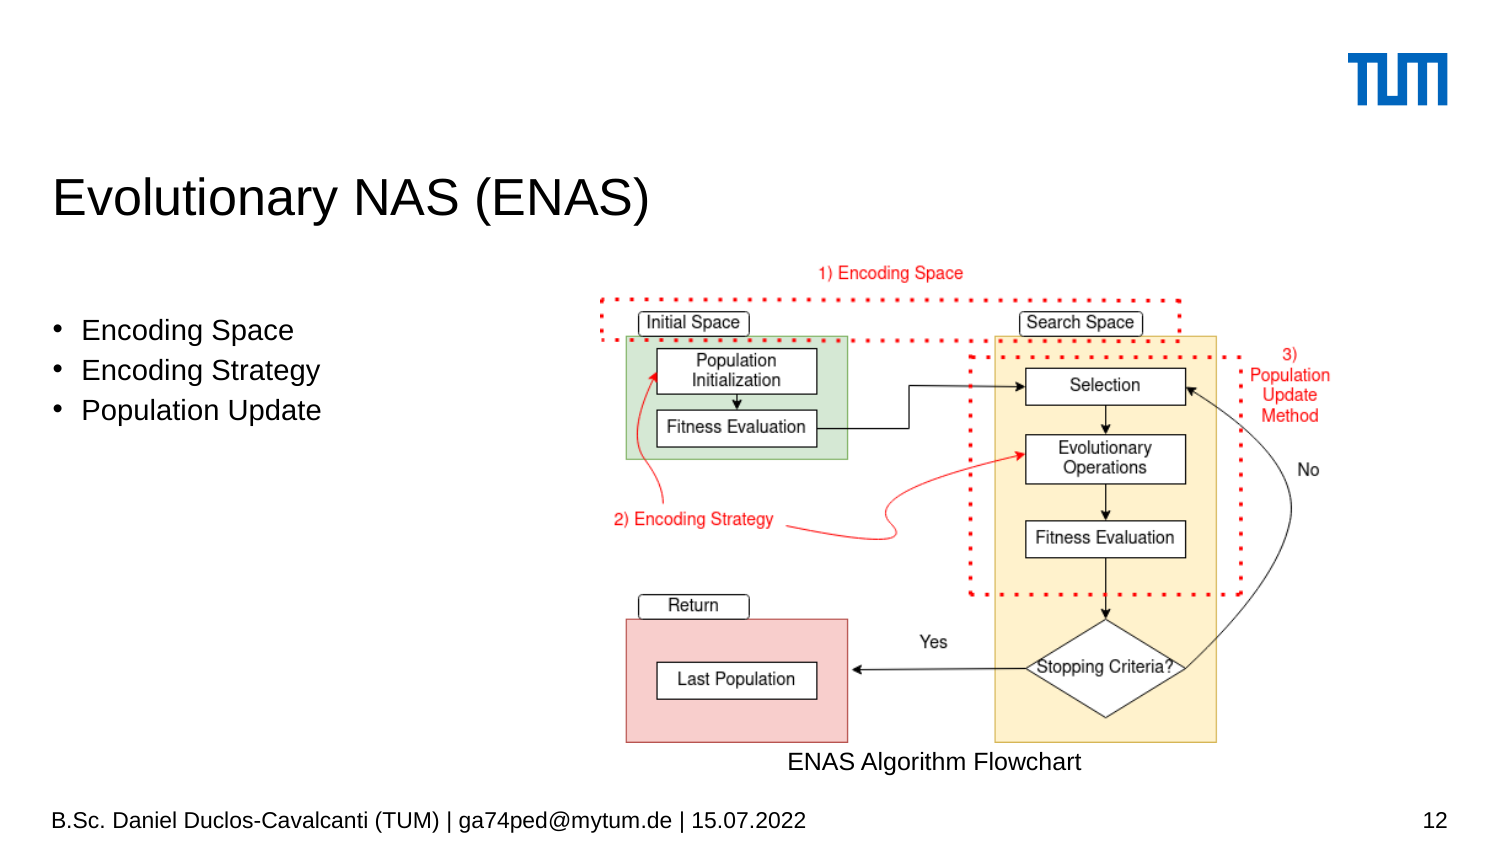

# Evolutionary NAS (ENAS)
Encoding Space
Encoding Strategy
Population Update
ENAS Algorithm Flowchart
B.Sc. Daniel Duclos-Cavalcanti (TUM) | ga74ped@mytum.de | 15.07.2022